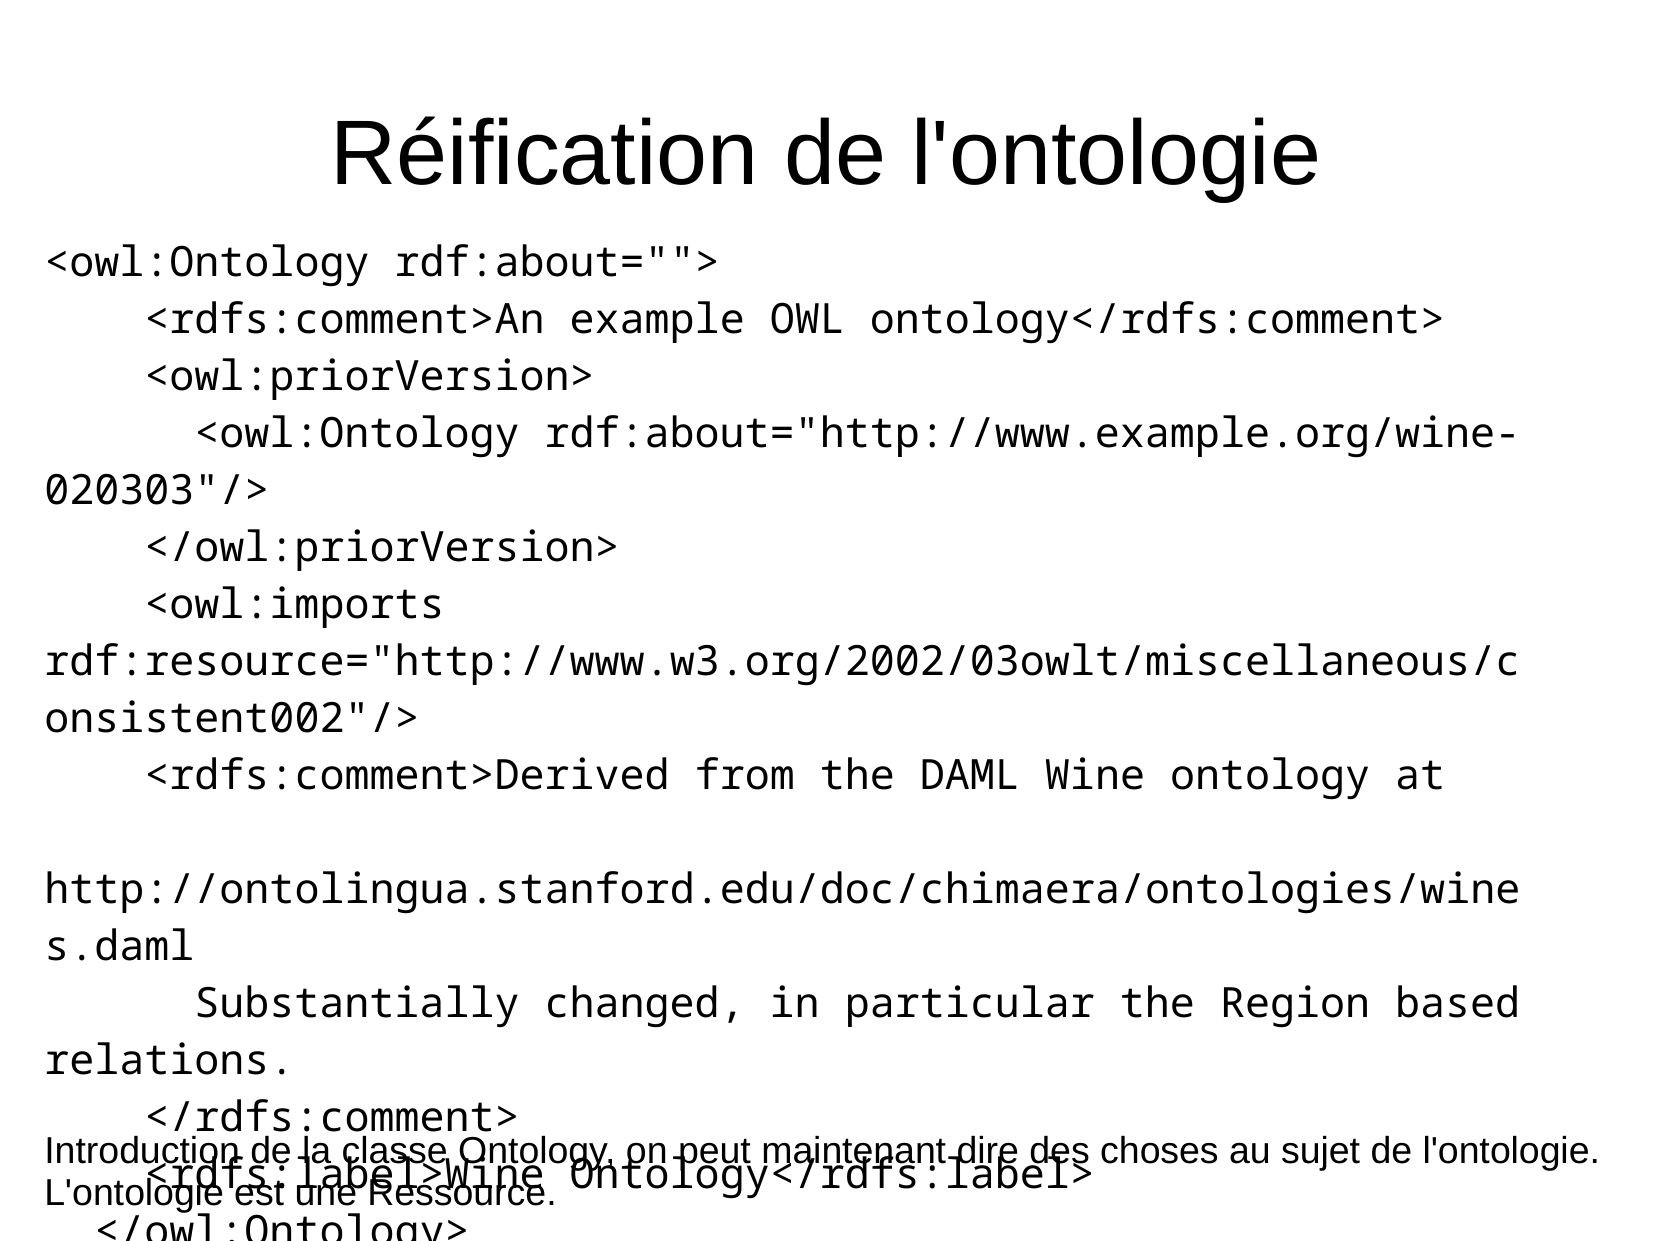

# Réification de l'ontologie
<owl:Ontology rdf:about="">
 <rdfs:comment>An example OWL ontology</rdfs:comment>
 <owl:priorVersion>
 <owl:Ontology rdf:about="http://www.example.org/wine-020303"/>
 </owl:priorVersion>
 <owl:imports rdf:resource="http://www.w3.org/2002/03owlt/miscellaneous/consistent002"/>
 <rdfs:comment>Derived from the DAML Wine ontology at
 http://ontolingua.stanford.edu/doc/chimaera/ontologies/wines.daml
 Substantially changed, in particular the Region based relations.
 </rdfs:comment>
 <rdfs:label>Wine Ontology</rdfs:label>
 </owl:Ontology>
Introduction de la classe Ontology, on peut maintenant dire des choses au sujet de l'ontologie.
L'ontologie est une Ressource.